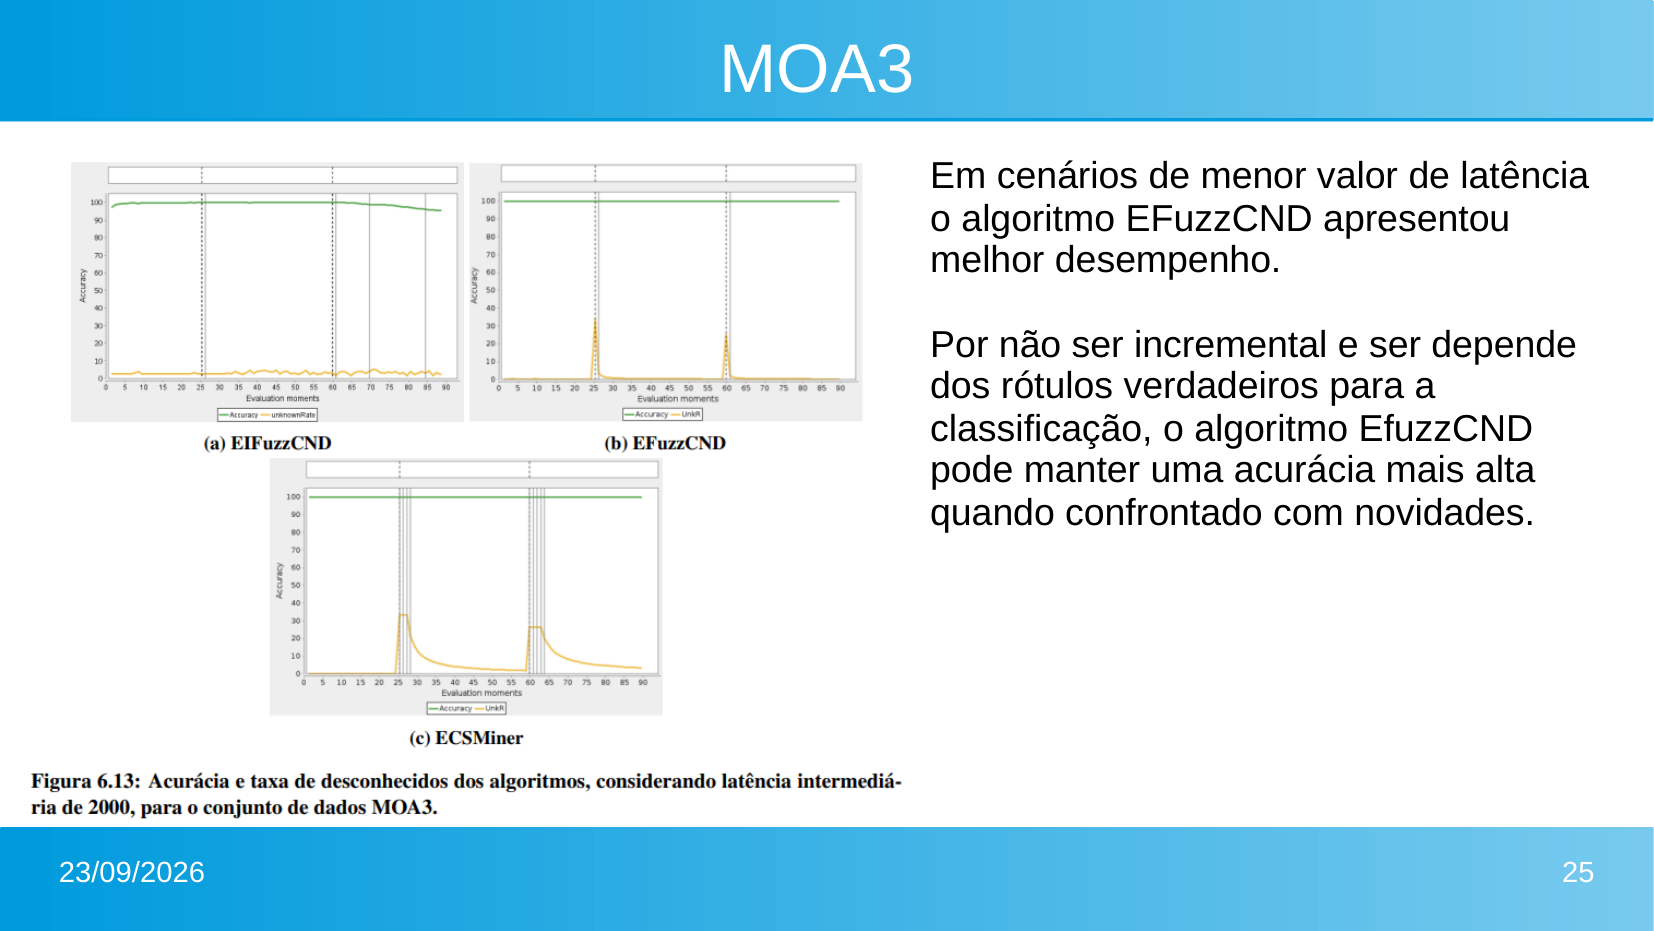

# MOA3
Em cenários de menor valor de latência o algoritmo EFuzzCND apresentou melhor desempenho.
Por não ser incremental e ser depende dos rótulos verdadeiros para a classificação, o algoritmo EfuzzCND pode manter uma acurácia mais alta quando confrontado com novidades.
25